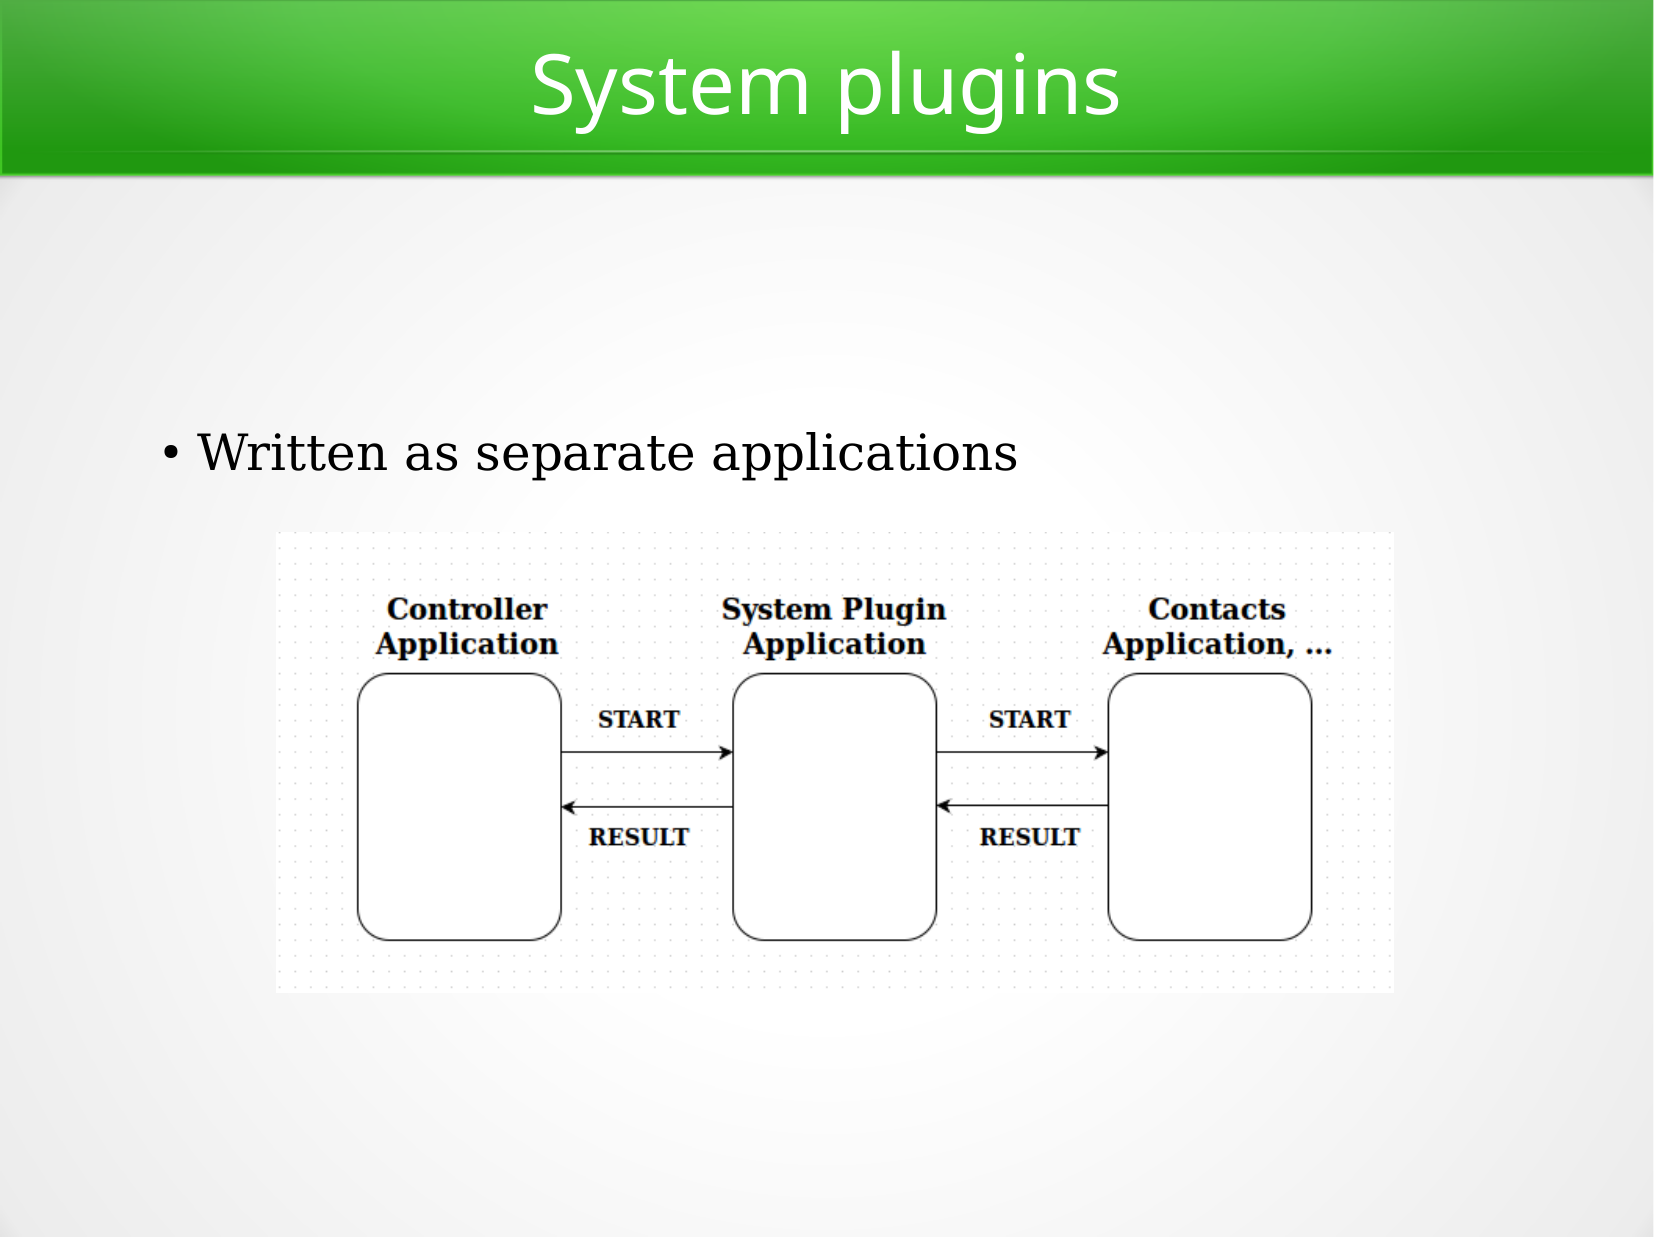

# System plugins
Written as separate applications